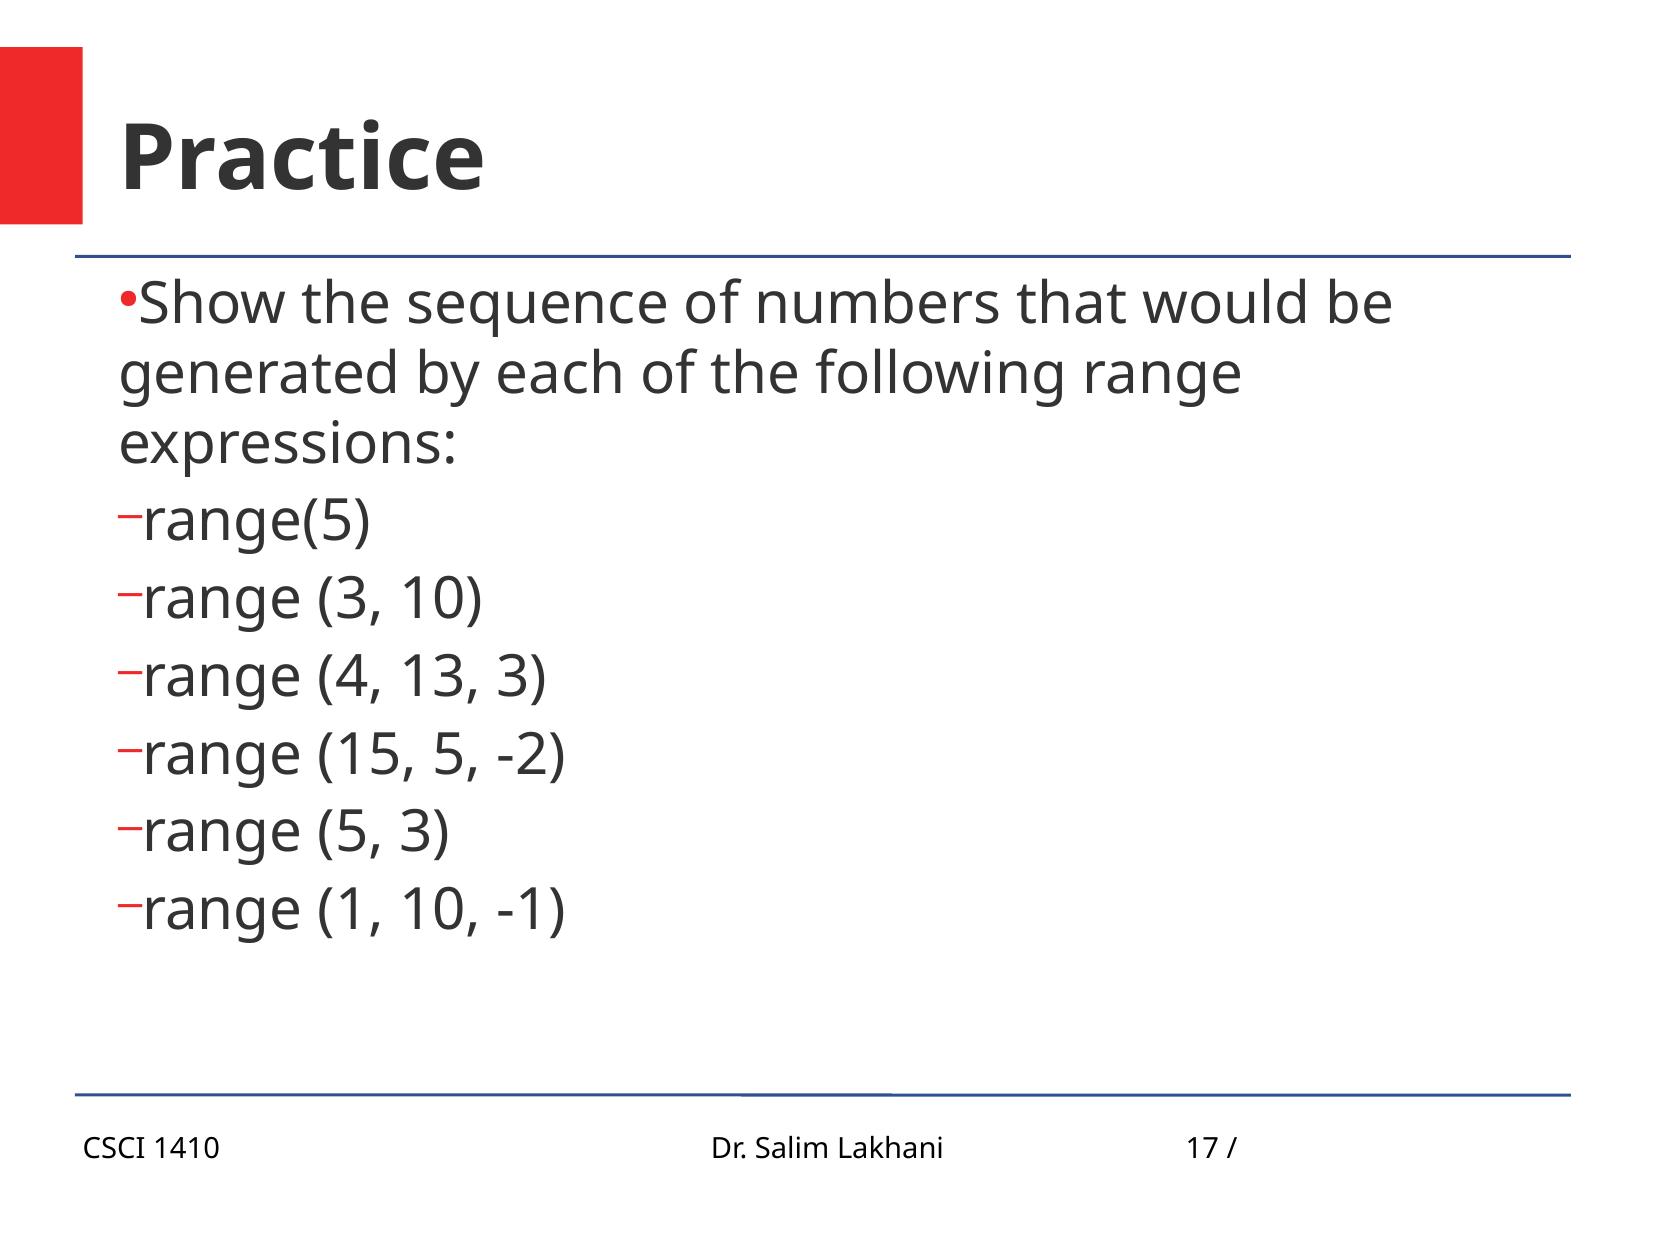

# Practice
Show the sequence of numbers that would be generated by each of the following range expressions:
range(5)
range (3, 10)
range (4, 13, 3)
range (15, 5, -2)
range (5, 3)
range (1, 10, -1)
CSCI 1410
Dr. Salim Lakhani